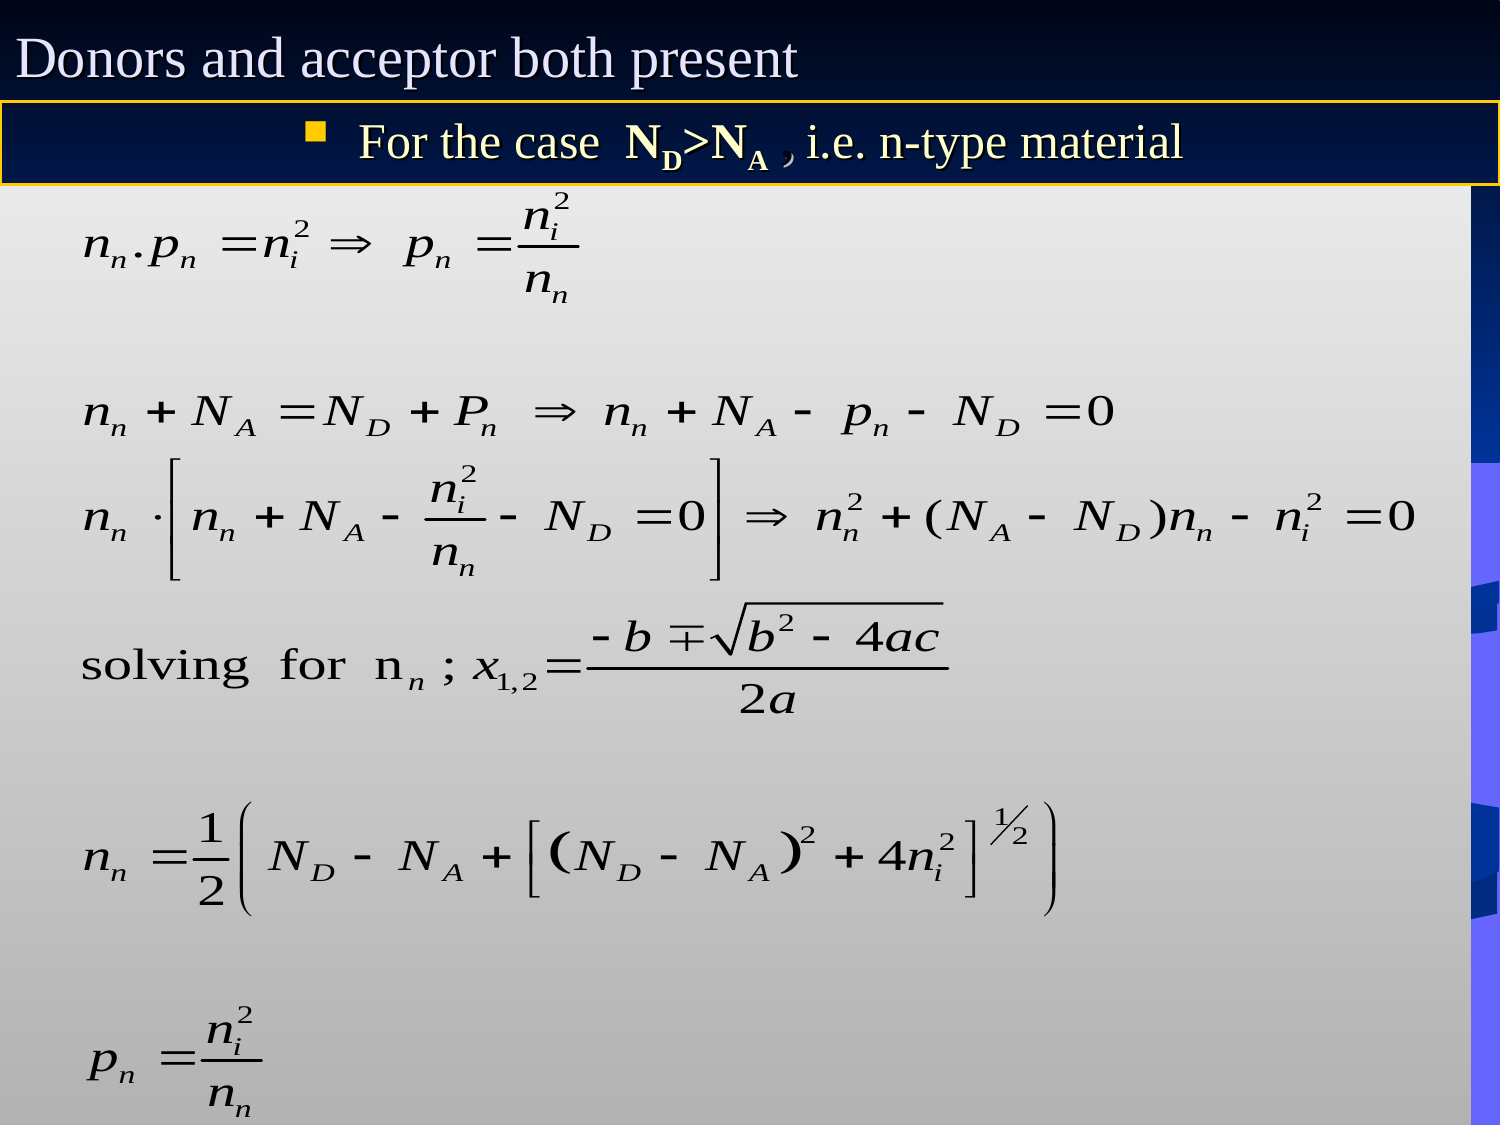

# Donors and acceptor both present
For the case ND>NA , i.e. n-type material